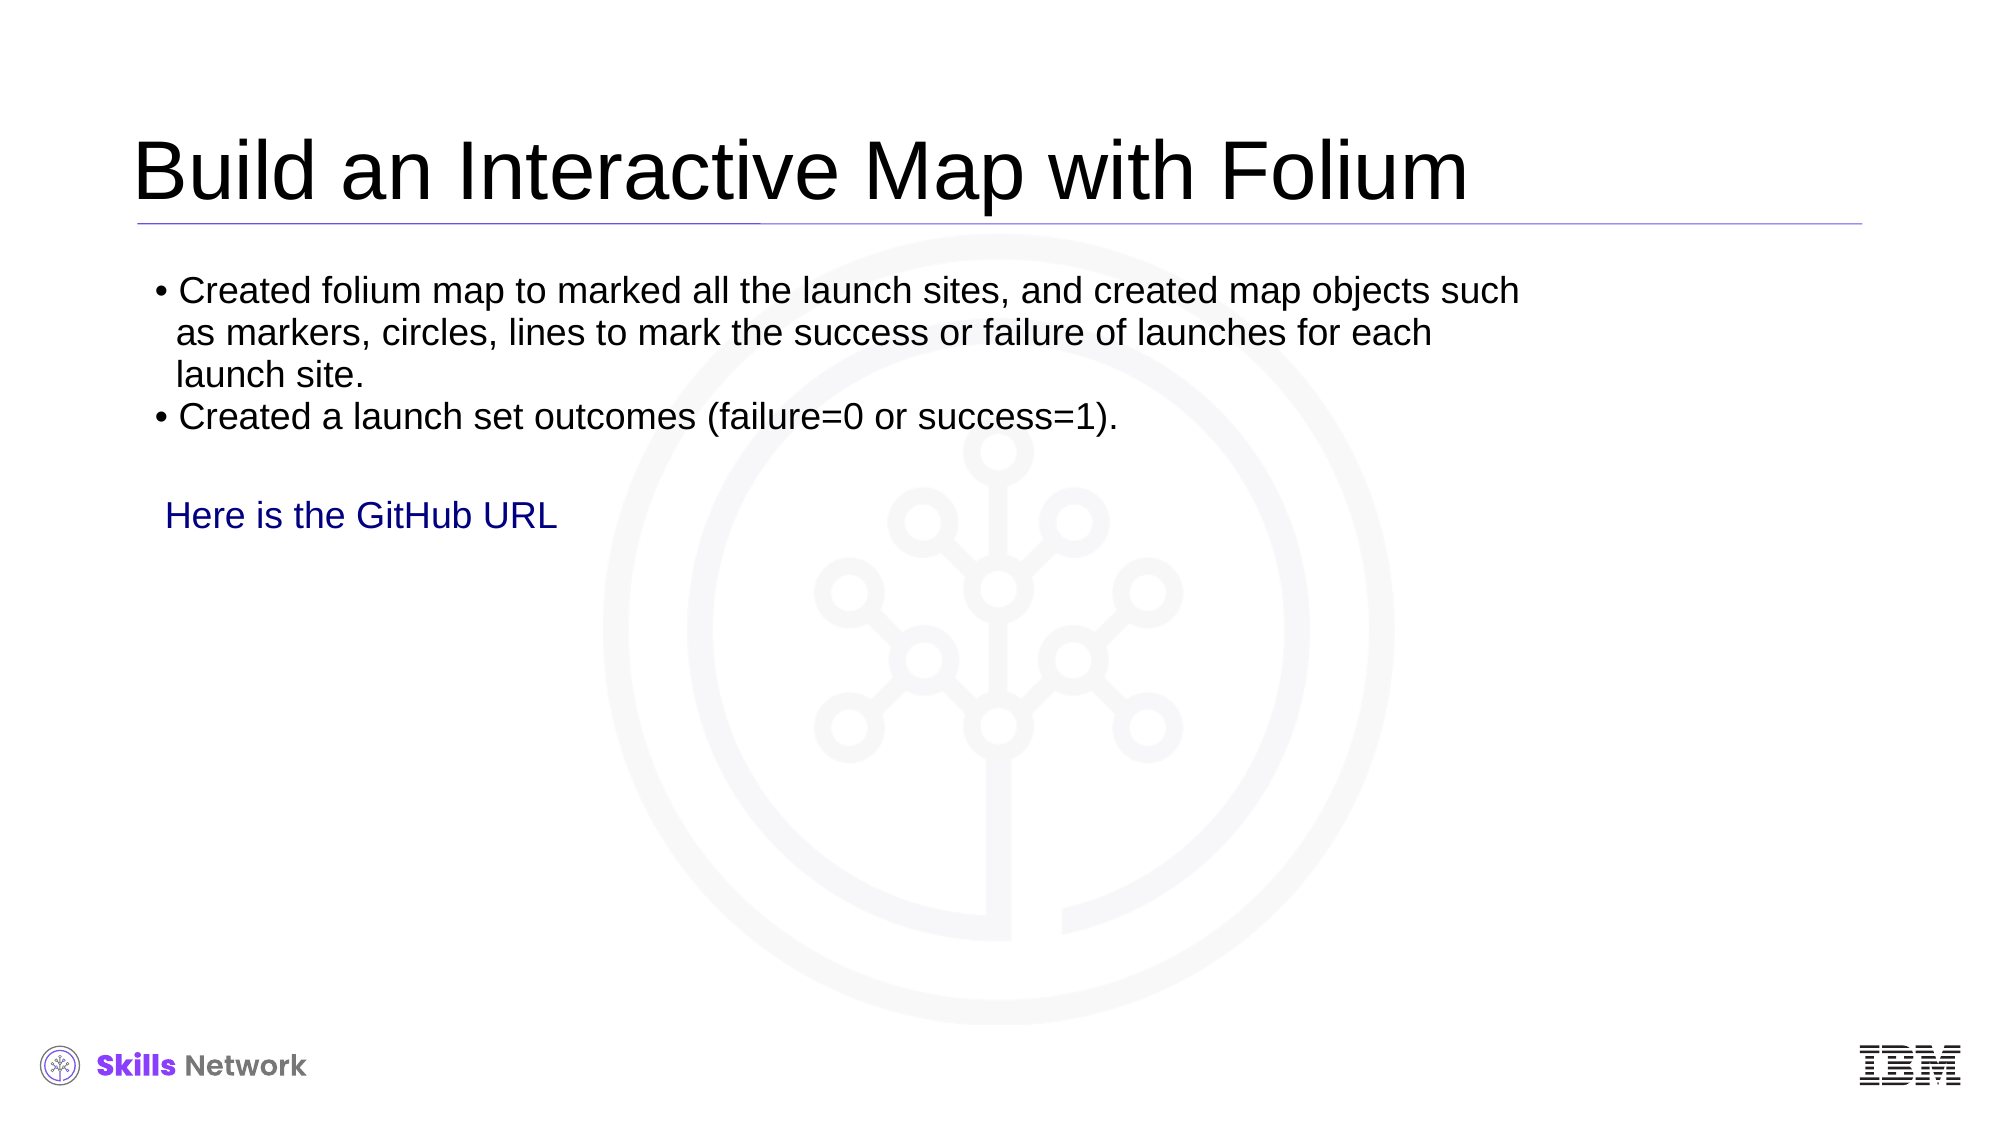

Build an Interactive Map with Folium
• Created folium map to marked all the launch sites, and created map objects such
 as markers, circles, lines to mark the success or failure of launches for each
 launch site.
• Created a launch set outcomes (failure=0 or success=1).
Here is the GitHub URL